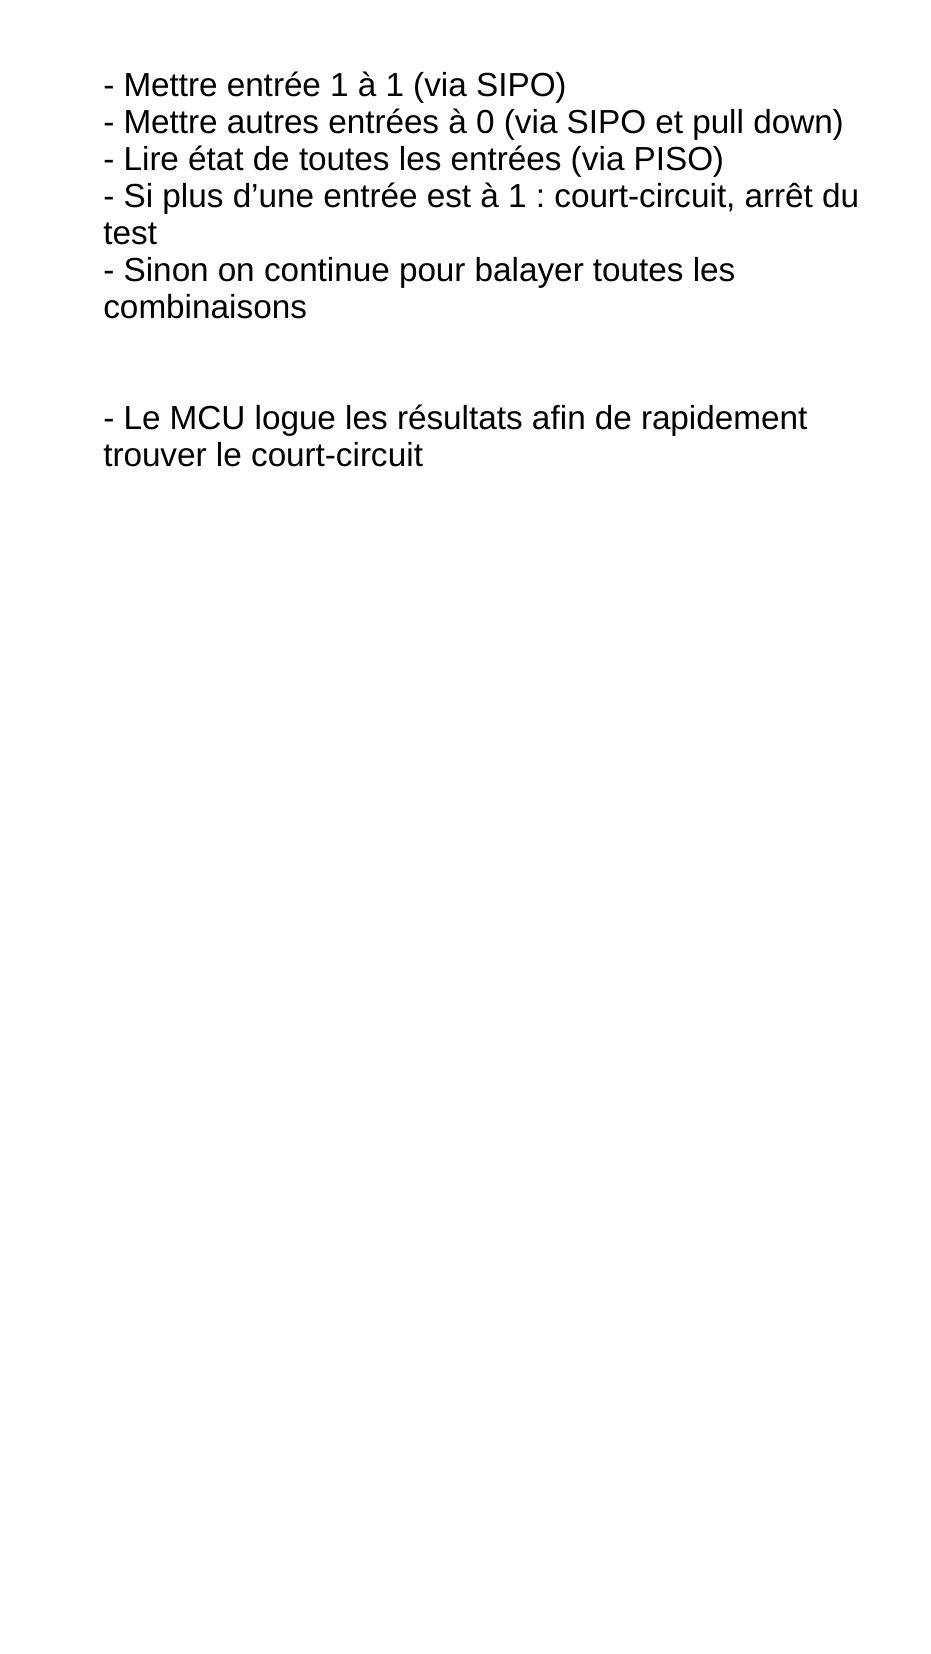

- Mettre entrée 1 à 1 (via SIPO)
- Mettre autres entrées à 0 (via SIPO et pull down)
- Lire état de toutes les entrées (via PISO)
- Si plus d’une entrée est à 1 : court-circuit, arrêt du test
- Sinon on continue pour balayer toutes les combinaisons
- Le MCU logue les résultats afin de rapidement trouver le court-circuit